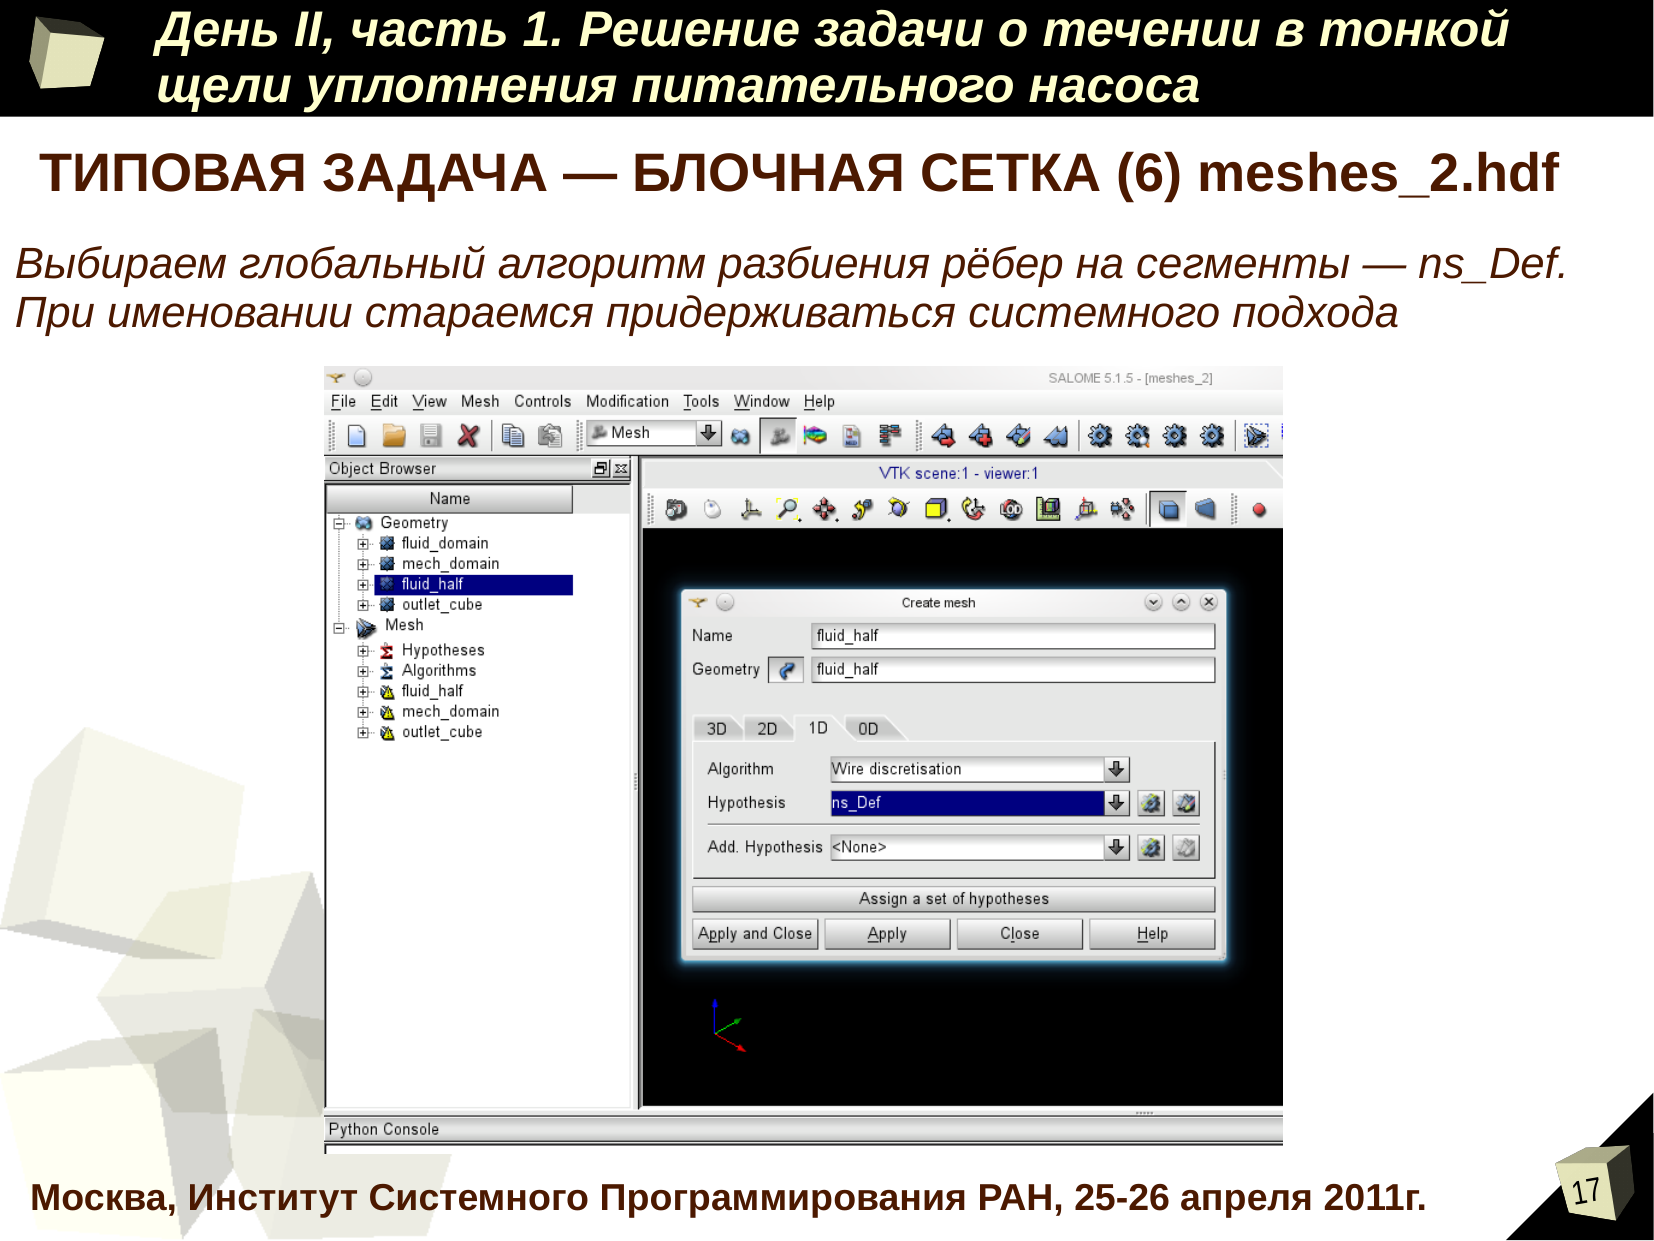

ТИПОВАЯ ЗАДАЧА — БЛОЧНАЯ СЕТКА (6) meshes_2.hdf
Выбираем глобальный алгоритм разбиения рёбер на сегменты — ns_Def.
При именовании стараемся придерживаться системного подхода